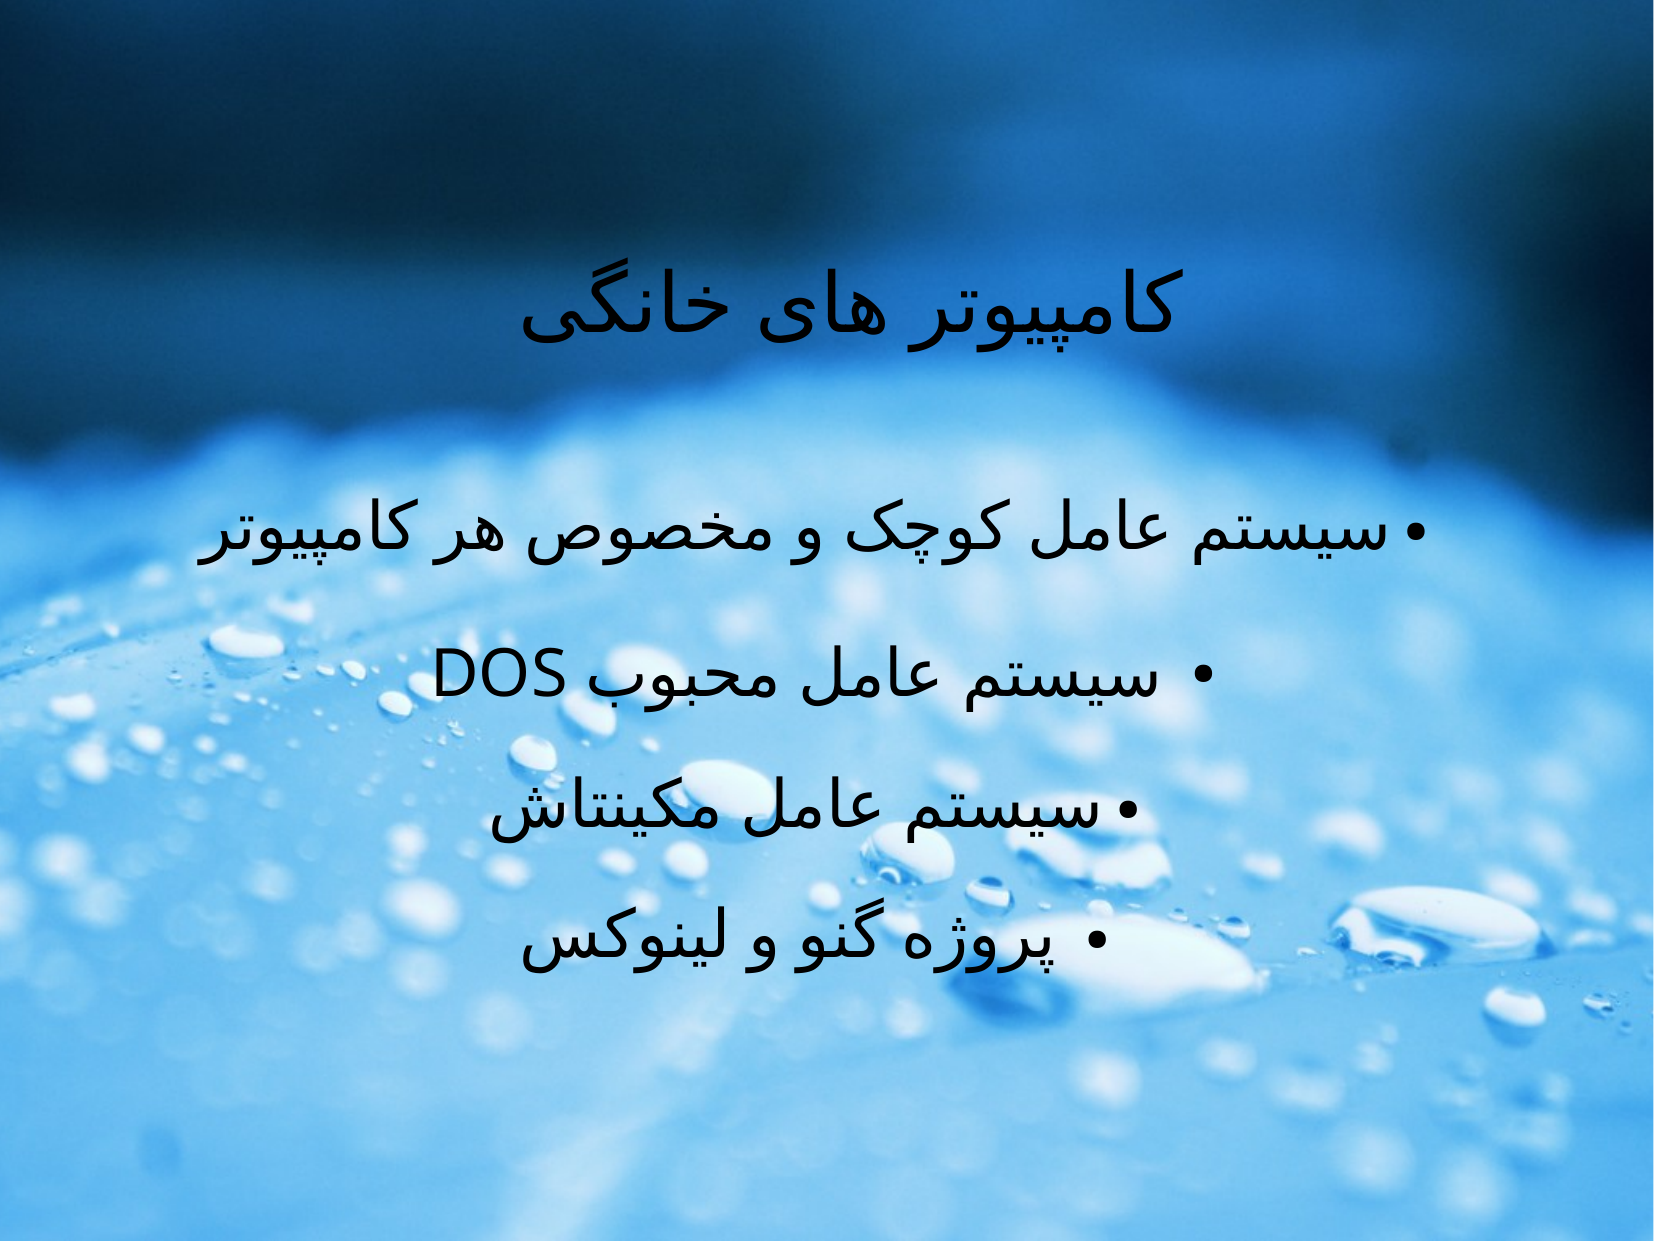

# کامپیوتر های خانگی
سیستم عامل کوچک و مخصوص هر کامپیوتر
 سیستم عامل محبوب DOS
سیستم عامل مکینتاش
 پروژه گنو و لینوکس